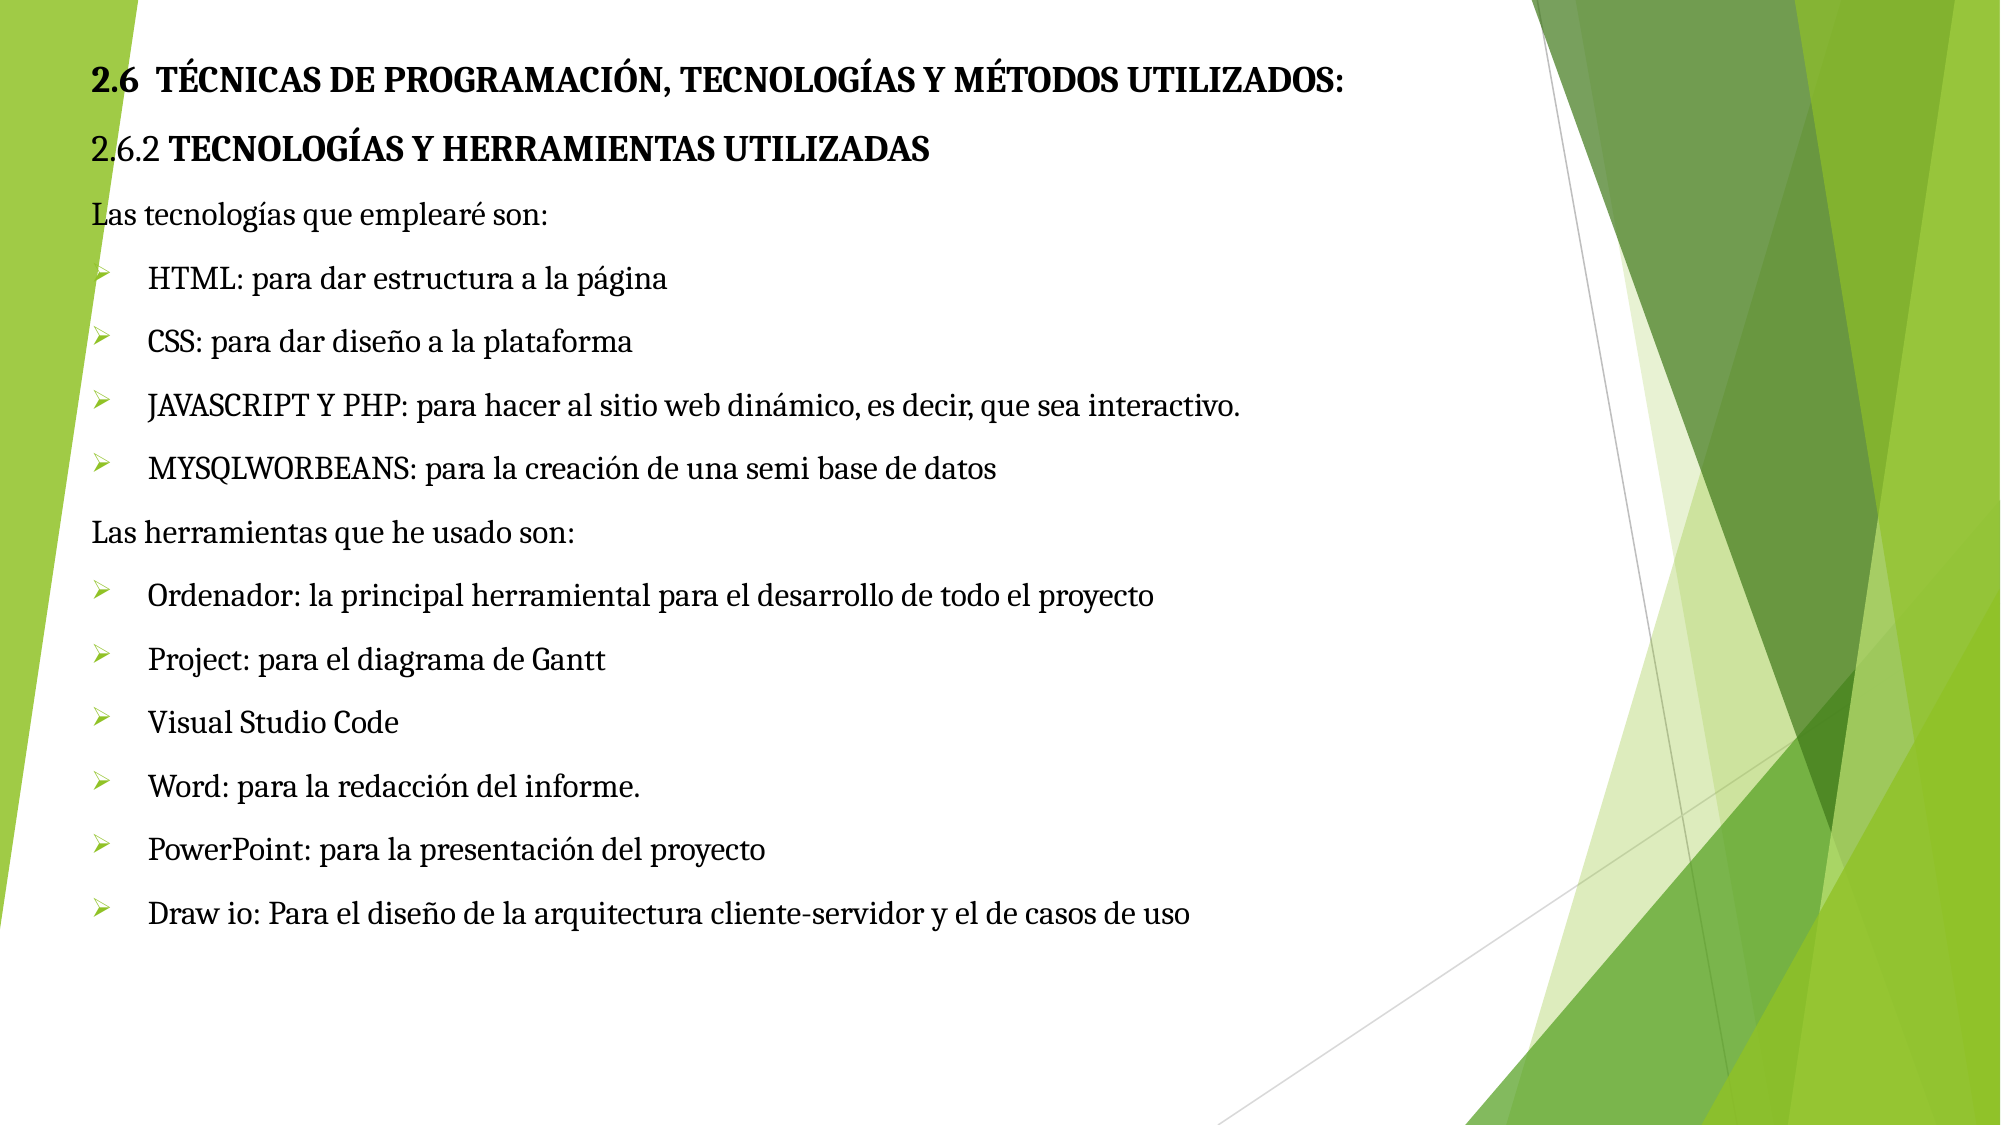

# 2.6 TÉCNICAS DE PROGRAMACIÓN, TECNOLOGÍAS Y MÉTODOS UTILIZADOS:
2.6.2 TECNOLOGÍAS Y HERRAMIENTAS UTILIZADAS
Las tecnologías que emplearé son:
HTML: para dar estructura a la página
CSS: para dar diseño a la plataforma
JAVASCRIPT Y PHP: para hacer al sitio web dinámico, es decir, que sea interactivo.
MYSQLWORBEANS: para la creación de una semi base de datos
Las herramientas que he usado son:
Ordenador: la principal herramiental para el desarrollo de todo el proyecto
Project: para el diagrama de Gantt
Visual Studio Code
Word: para la redacción del informe.
PowerPoint: para la presentación del proyecto
Draw io: Para el diseño de la arquitectura cliente-servidor y el de casos de uso